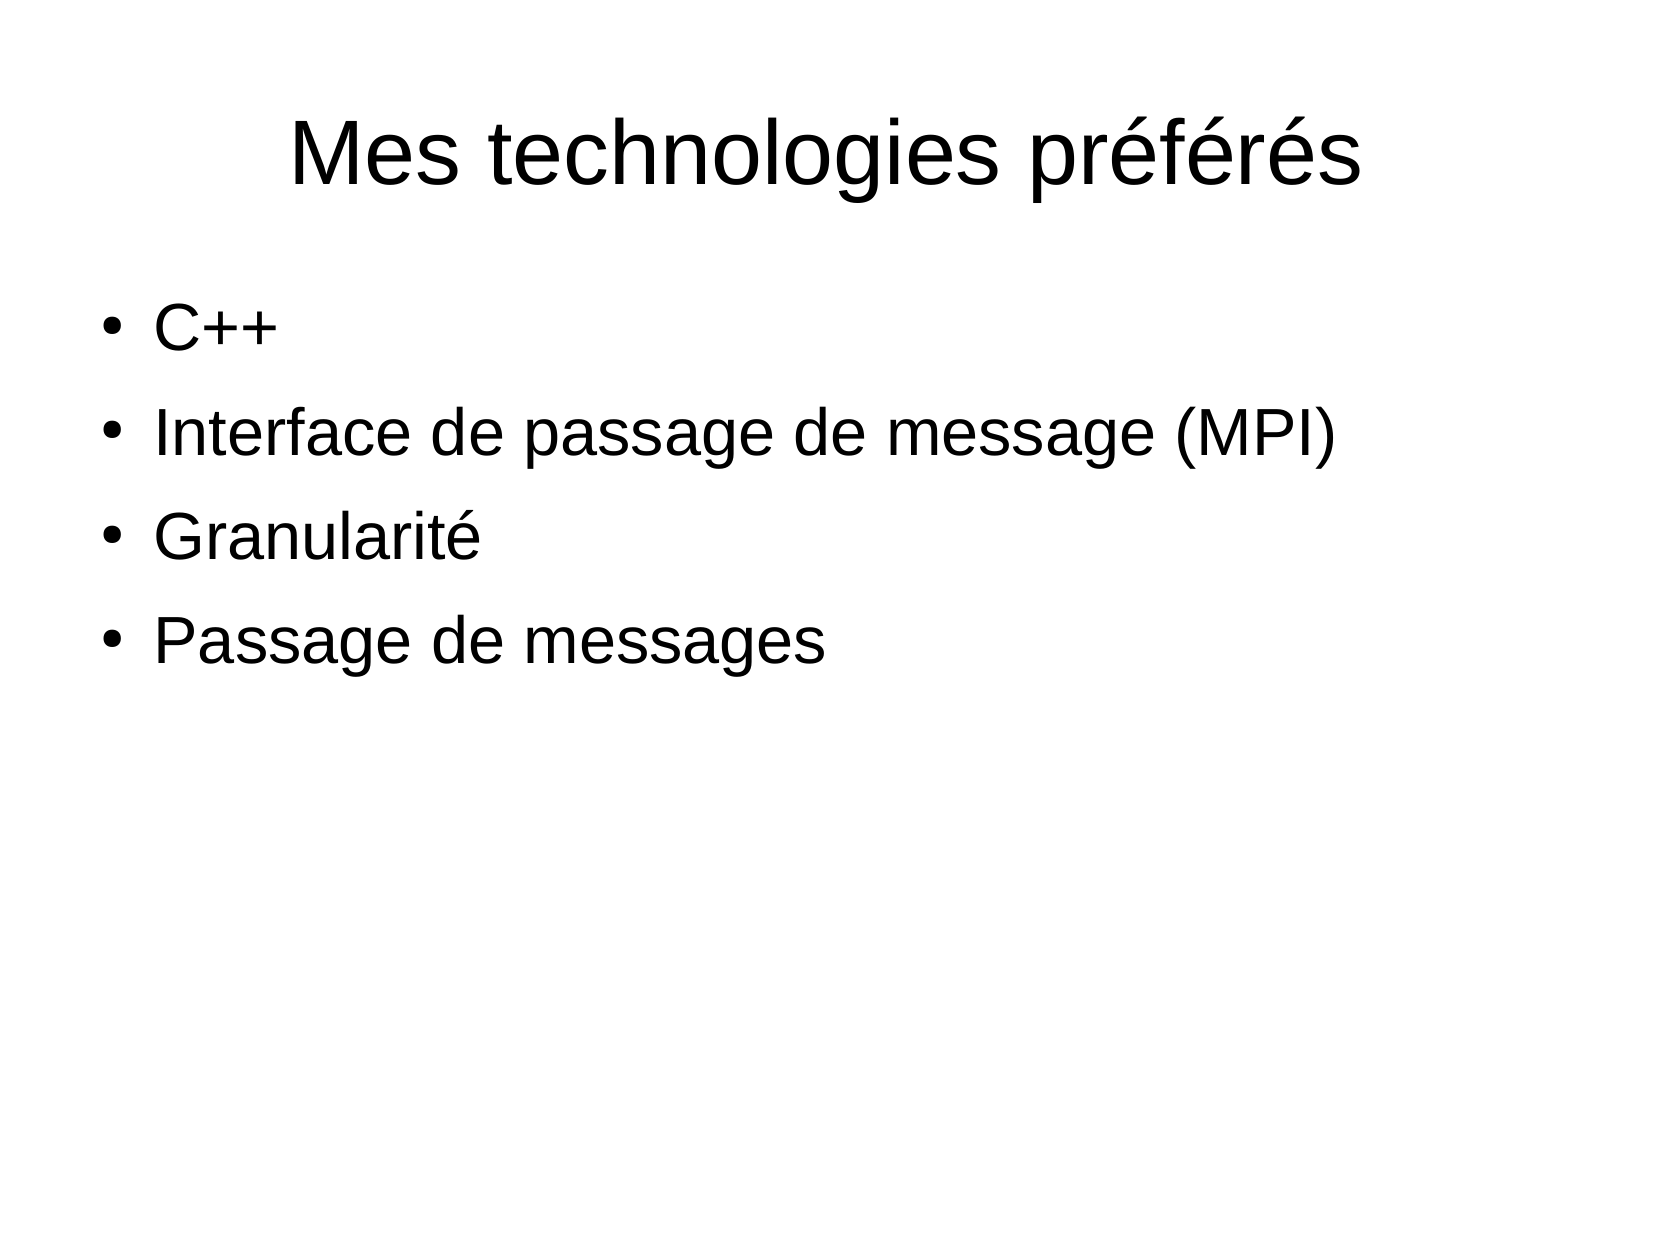

# Mes technologies préférés
C++
Interface de passage de message (MPI)
Granularité
Passage de messages